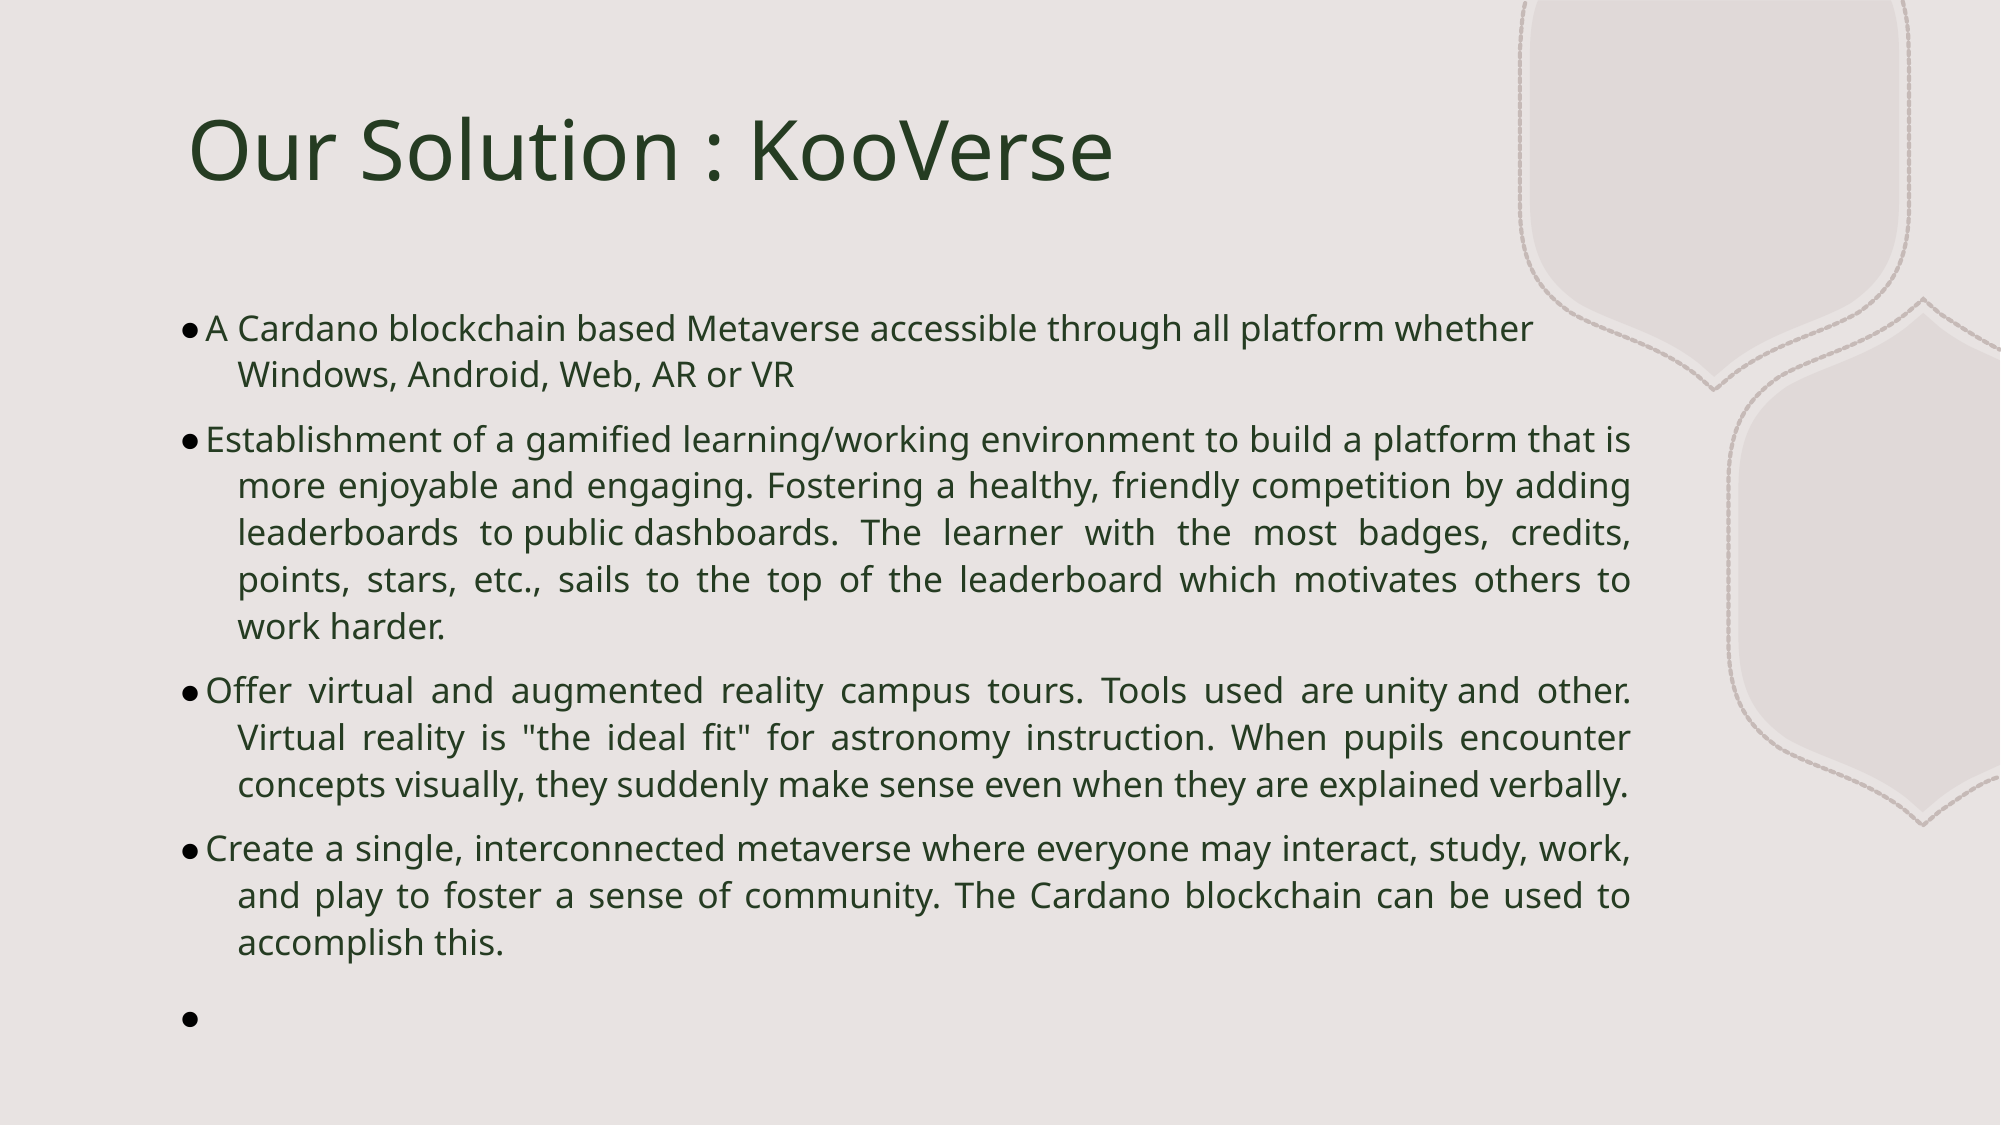

# Our Solution : KooVerse
A Cardano blockchain based Metaverse accessible through all platform whether Windows, Android, Web, AR or VR
Establishment of a gamified learning/working environment to build a platform that is more enjoyable and engaging. Fostering a healthy, friendly competition by adding leaderboards to public dashboards. The learner with the most badges, credits, points, stars, etc., sails to the top of the leaderboard which motivates others to work harder.
Offer virtual and augmented reality campus tours. Tools used are unity and other. Virtual reality is "the ideal fit" for astronomy instruction. When pupils encounter concepts visually, they suddenly make sense even when they are explained verbally.
Create a single, interconnected metaverse where everyone may interact, study, work, and play to foster a sense of community. The Cardano blockchain can be used to accomplish this.